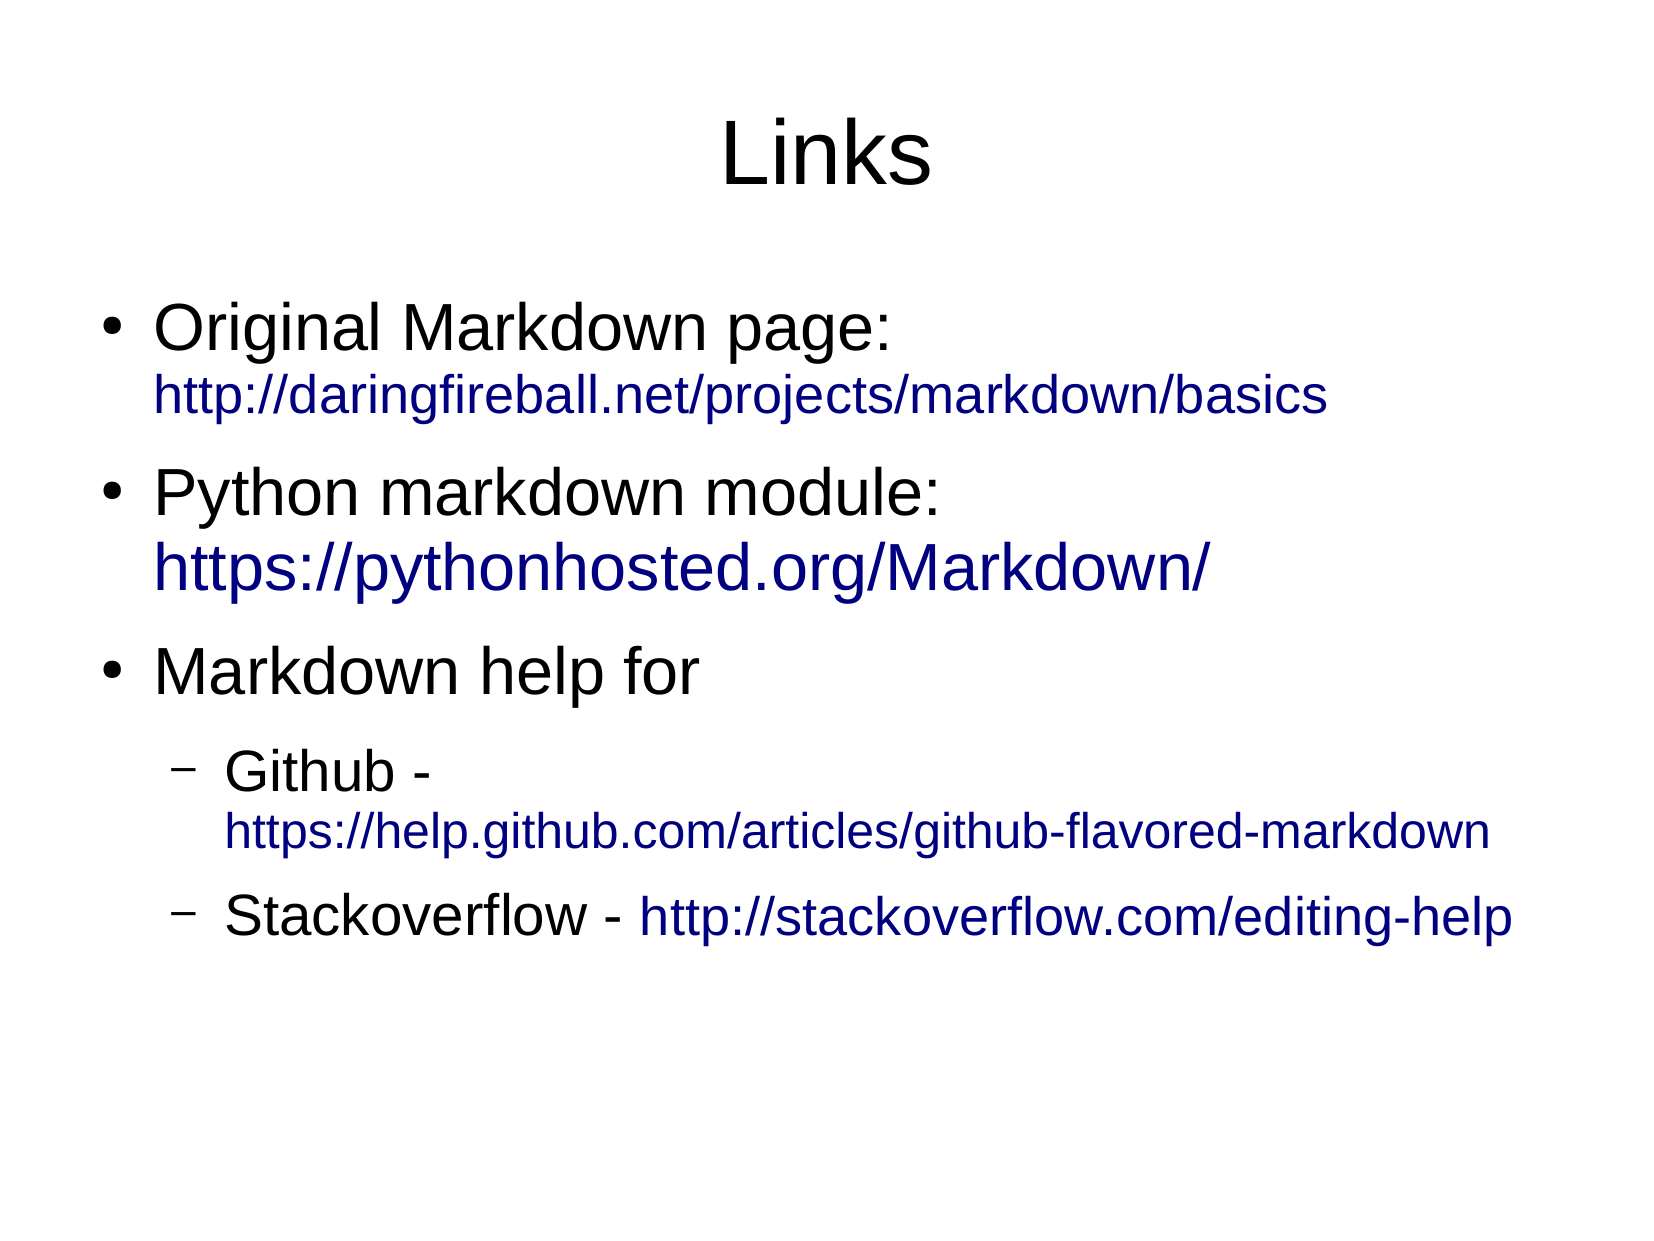

# Links
Original Markdown page:
http://daringfireball.net/projects/markdown/basics
Python markdown module:
https://pythonhosted.org/Markdown/
Markdown help for
Github - https://help.github.com/articles/github-flavored-markdown
Stackoverflow - http://stackoverflow.com/editing-help